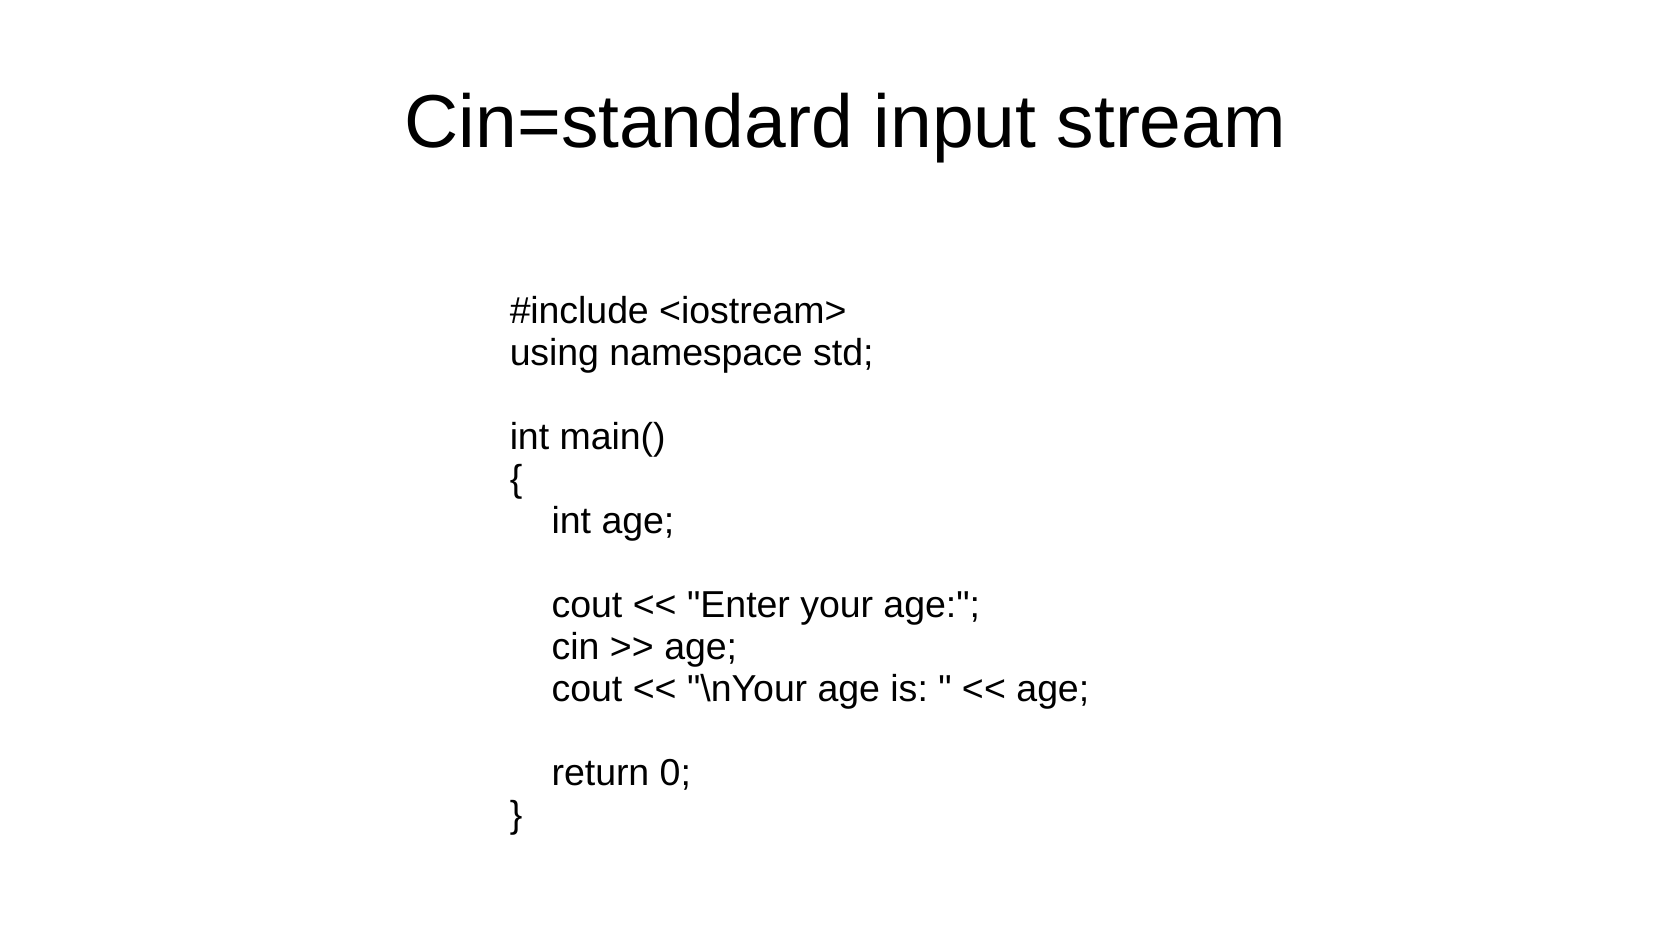

Cin=standard input stream
#include <iostream>
using namespace std;
int main()
{
 int age;
 cout << "Enter your age:";
 cin >> age;
 cout << "\nYour age is: " << age;
 return 0;
}